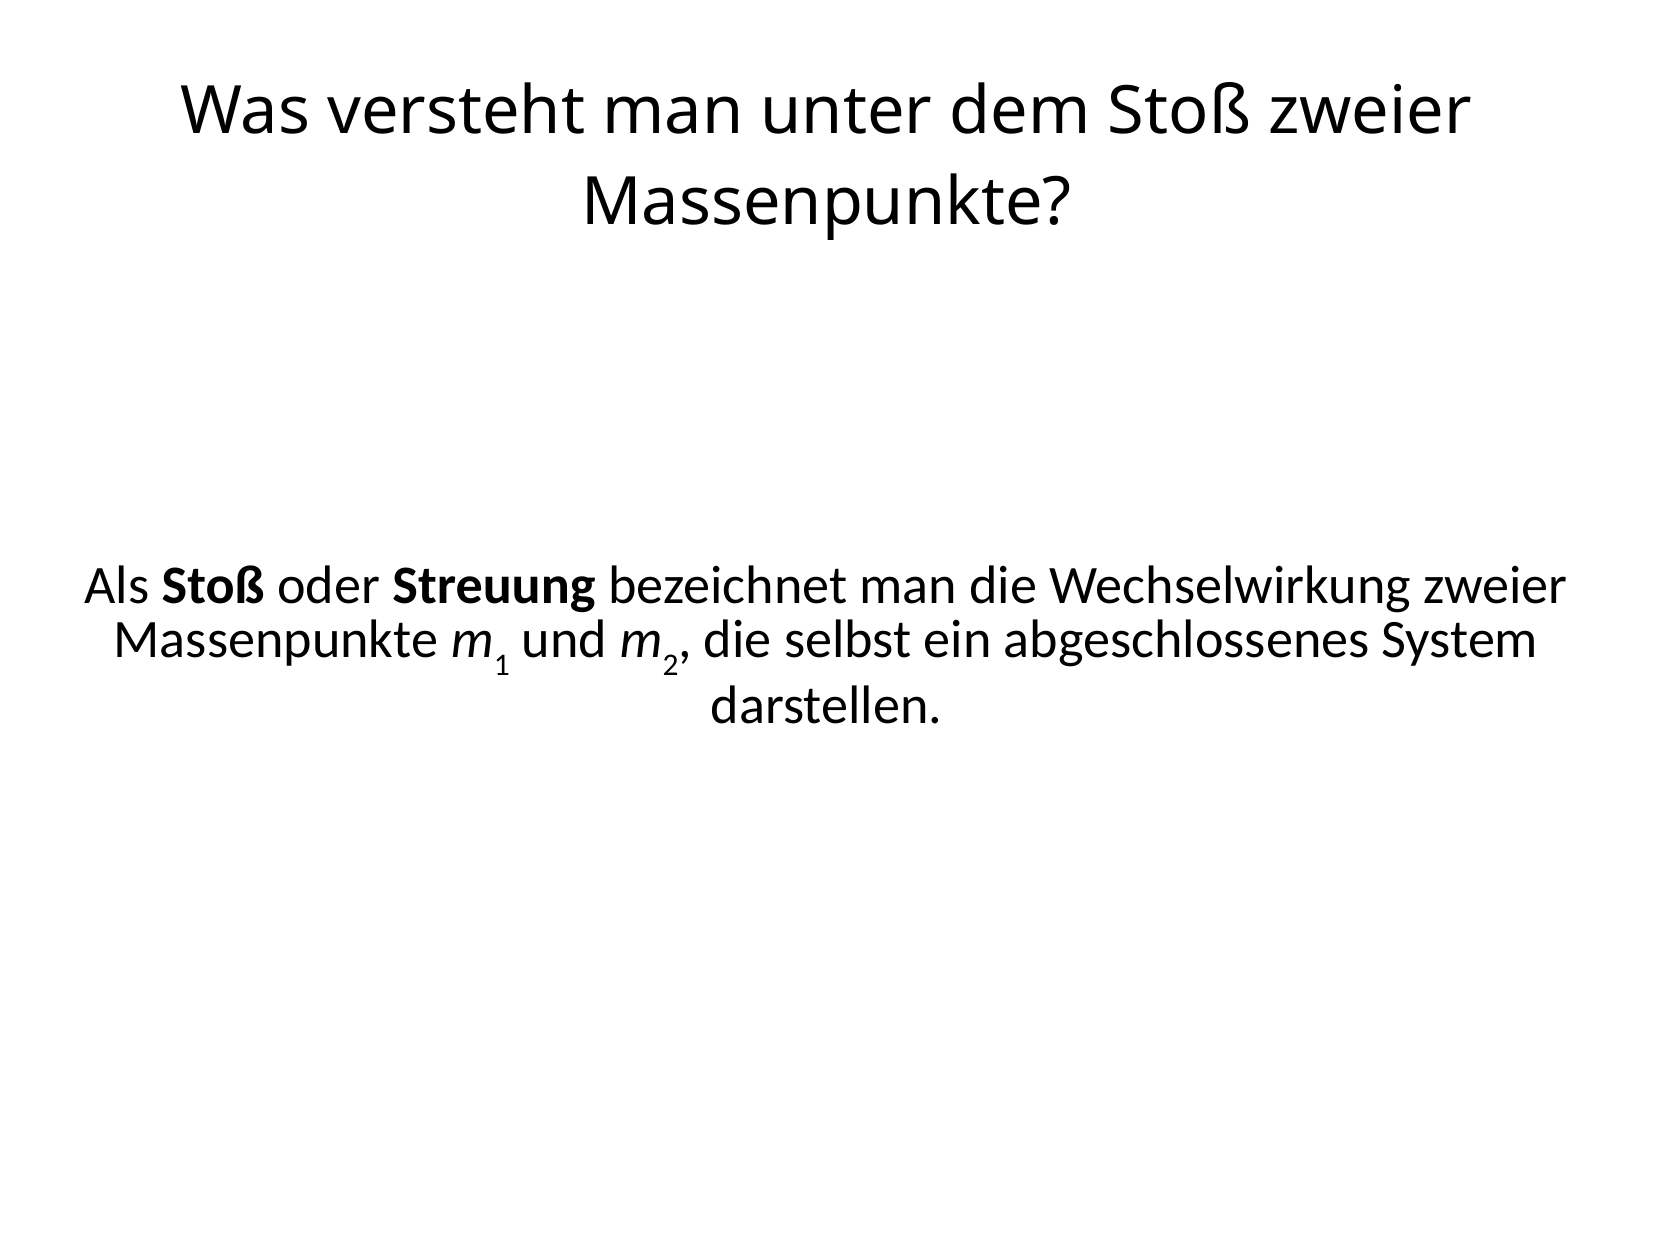

# Was versteht man unter dem Stoß zweier Massenpunkte?
Als Stoß oder Streuung bezeichnet man die Wechselwirkung zweier Massenpunkte m1 und m2, die selbst ein abgeschlossenes System darstellen.